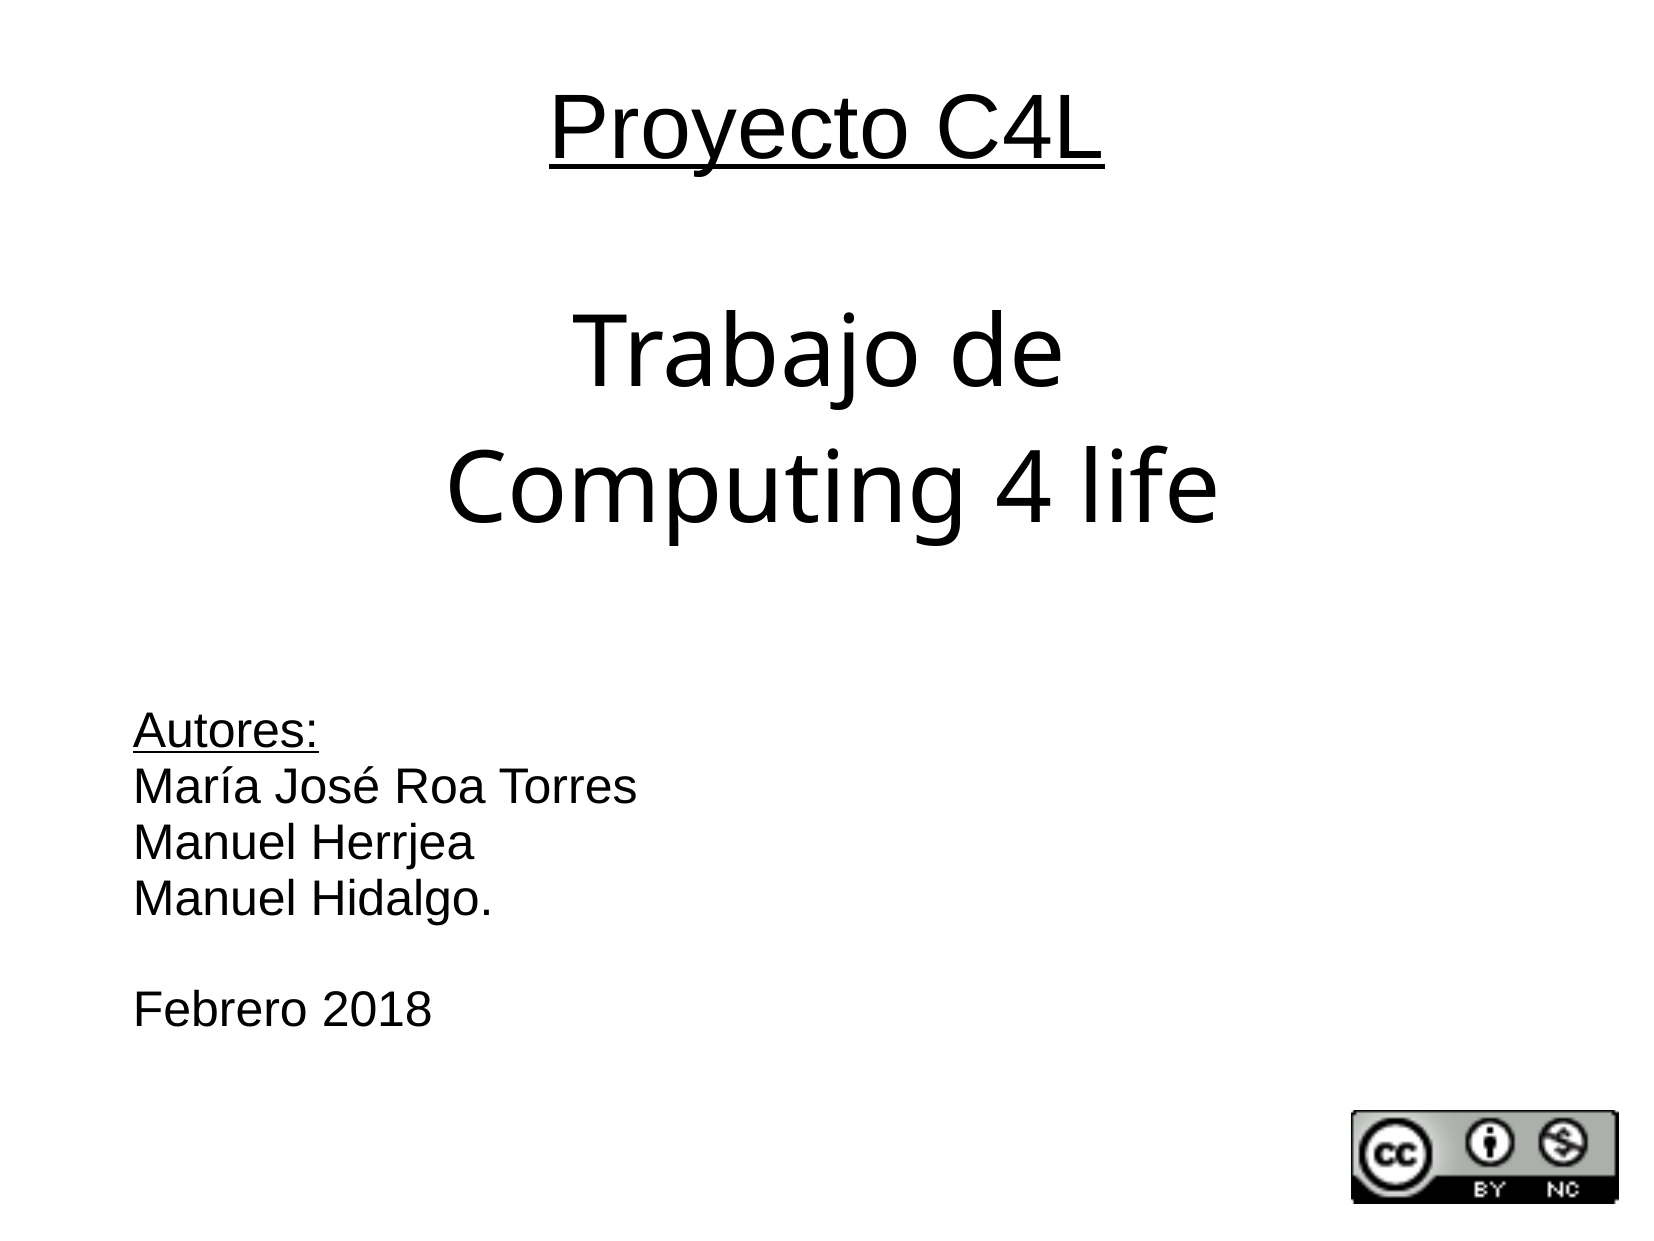

# Proyecto C4L
Trabajo de
Computing 4 life
Autores:
María José Roa Torres
Manuel Herrjea
Manuel Hidalgo.
Febrero 2018